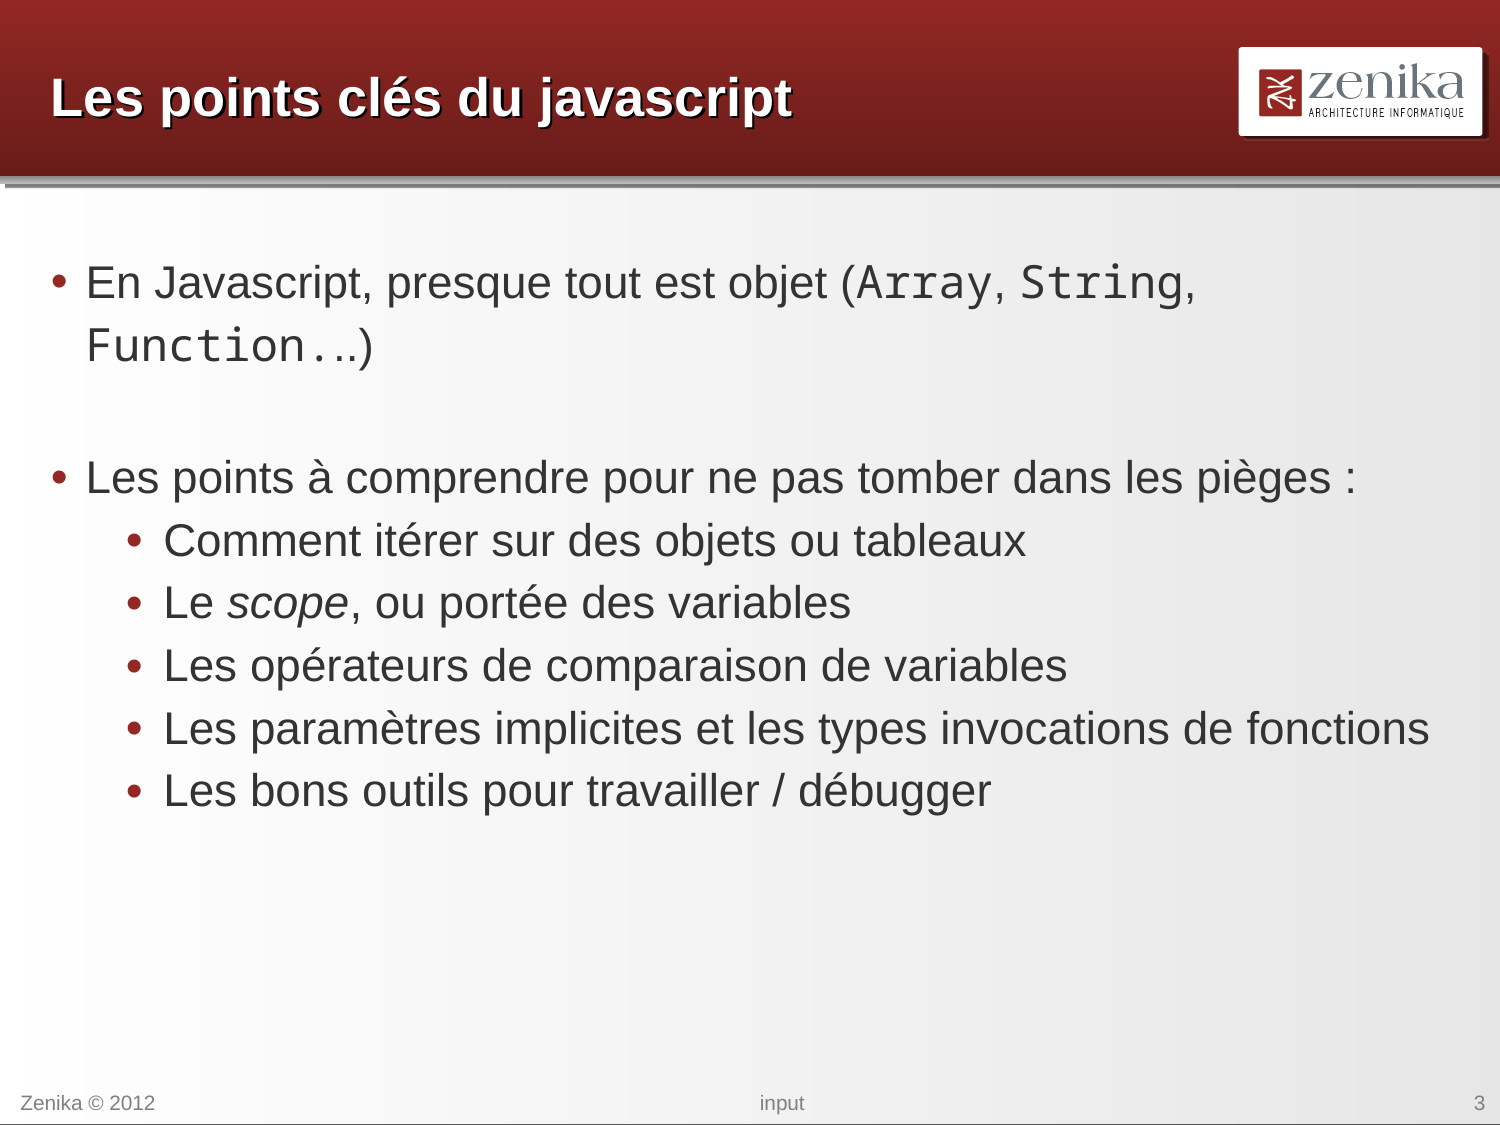

# Les points clés du javascript
En Javascript, presque tout est objet (Array, String, Function...)
Les points à comprendre pour ne pas tomber dans les pièges :
Comment itérer sur des objets ou tableaux
Le scope, ou portée des variables
Les opérateurs de comparaison de variables
Les paramètres implicites et les types invocations de fonctions
Les bons outils pour travailler / débugger